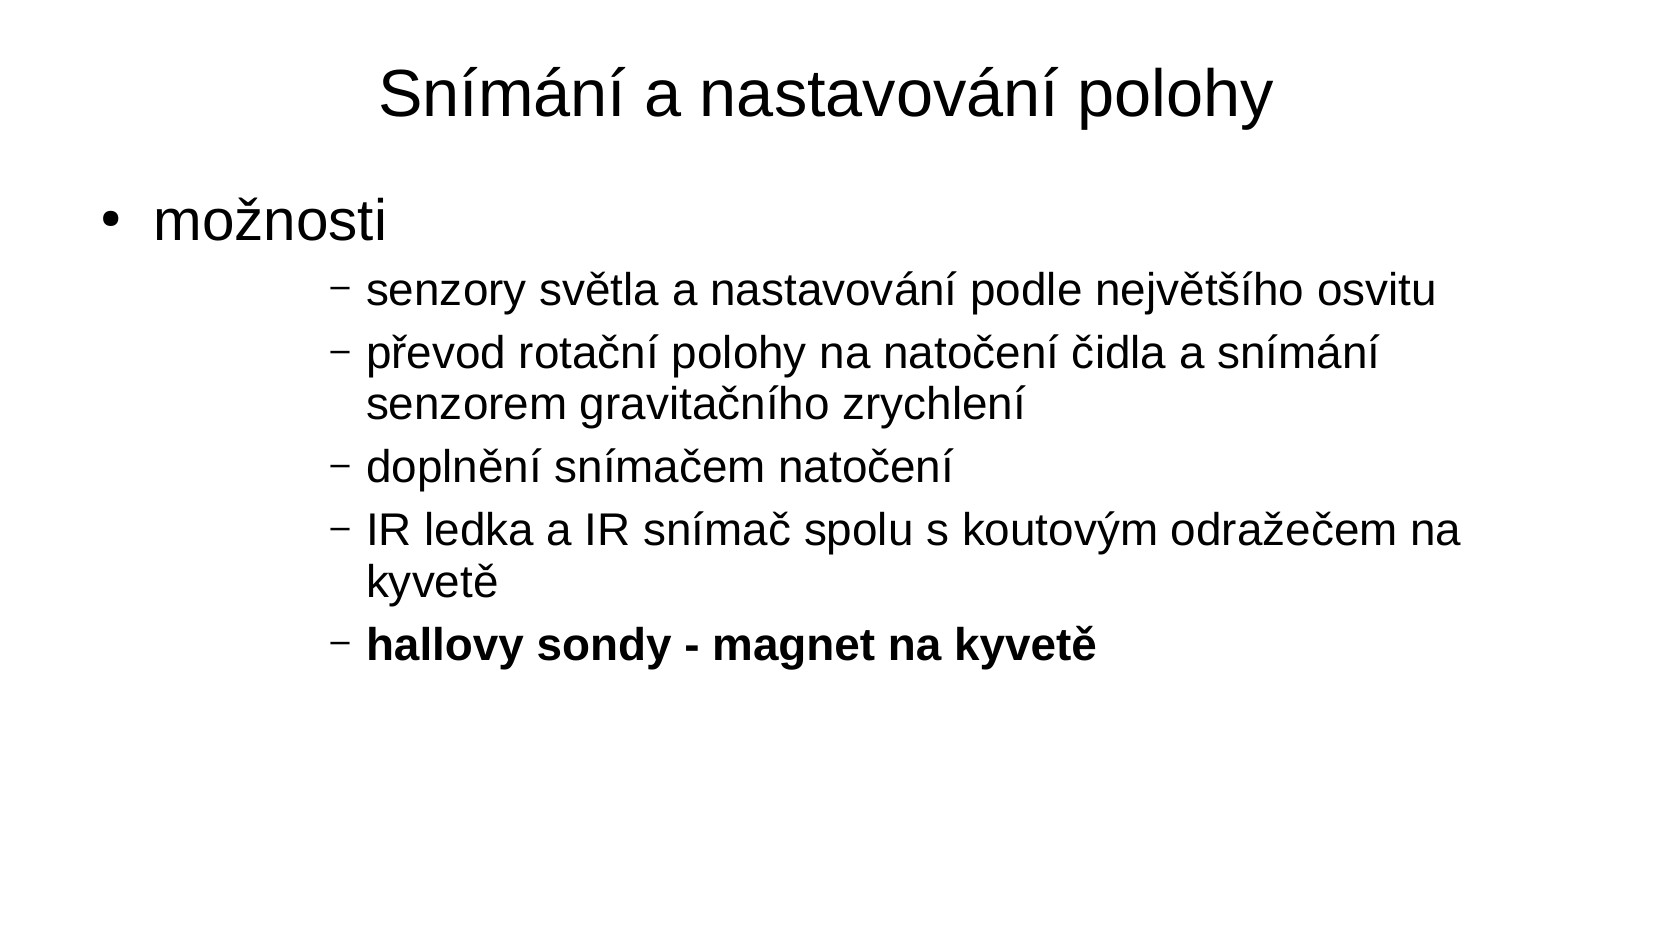

# Snímání a nastavování polohy
možnosti
senzory světla a nastavování podle největšího osvitu
převod rotační polohy na natočení čidla a snímání senzorem gravitačního zrychlení
doplnění snímačem natočení
IR ledka a IR snímač spolu s koutovým odražečem na kyvetě
hallovy sondy - magnet na kyvetě